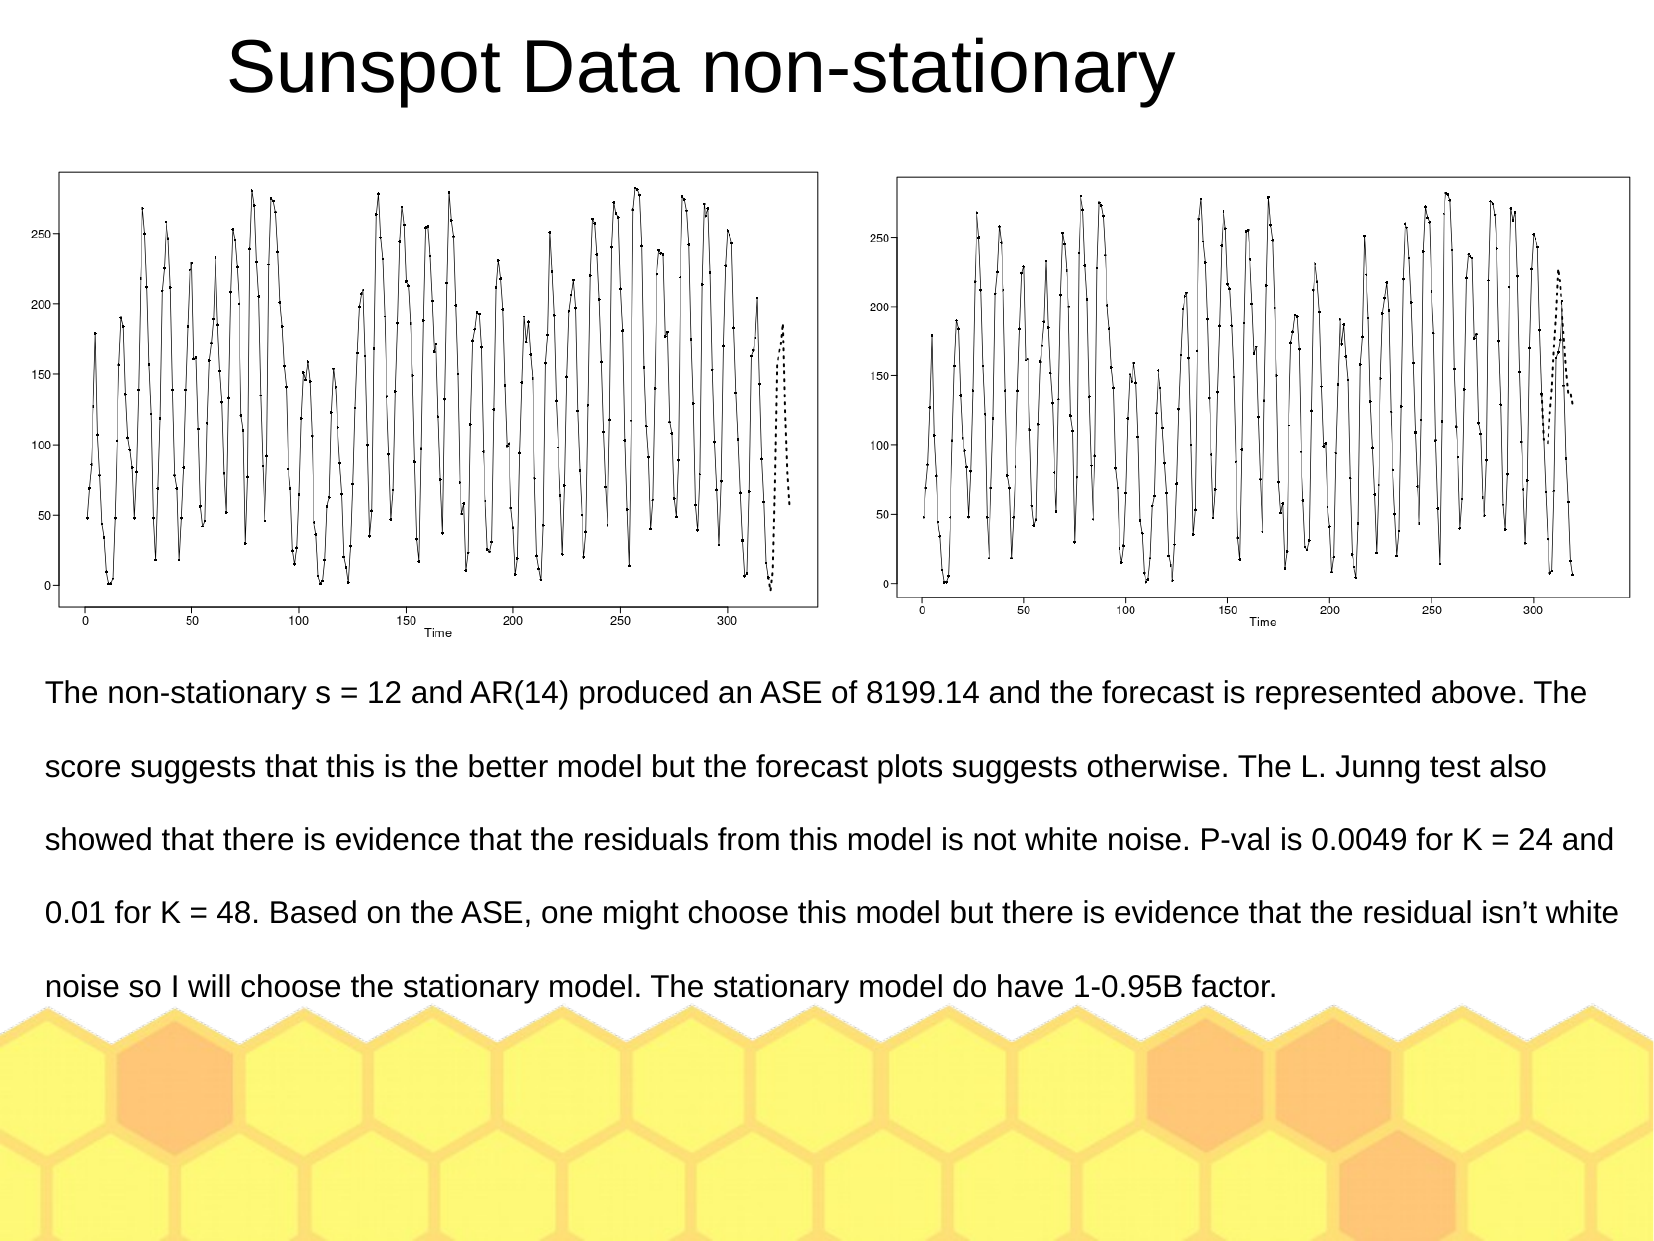

# Sunspot Data non-stationary
The non-stationary s = 12 and AR(14) produced an ASE of 8199.14 and the forecast is represented above. The score suggests that this is the better model but the forecast plots suggests otherwise. The L. Junng test also showed that there is evidence that the residuals from this model is not white noise. P-val is 0.0049 for K = 24 and 0.01 for K = 48. Based on the ASE, one might choose this model but there is evidence that the residual isn’t white noise so I will choose the stationary model. The stationary model do have 1-0.95B factor.